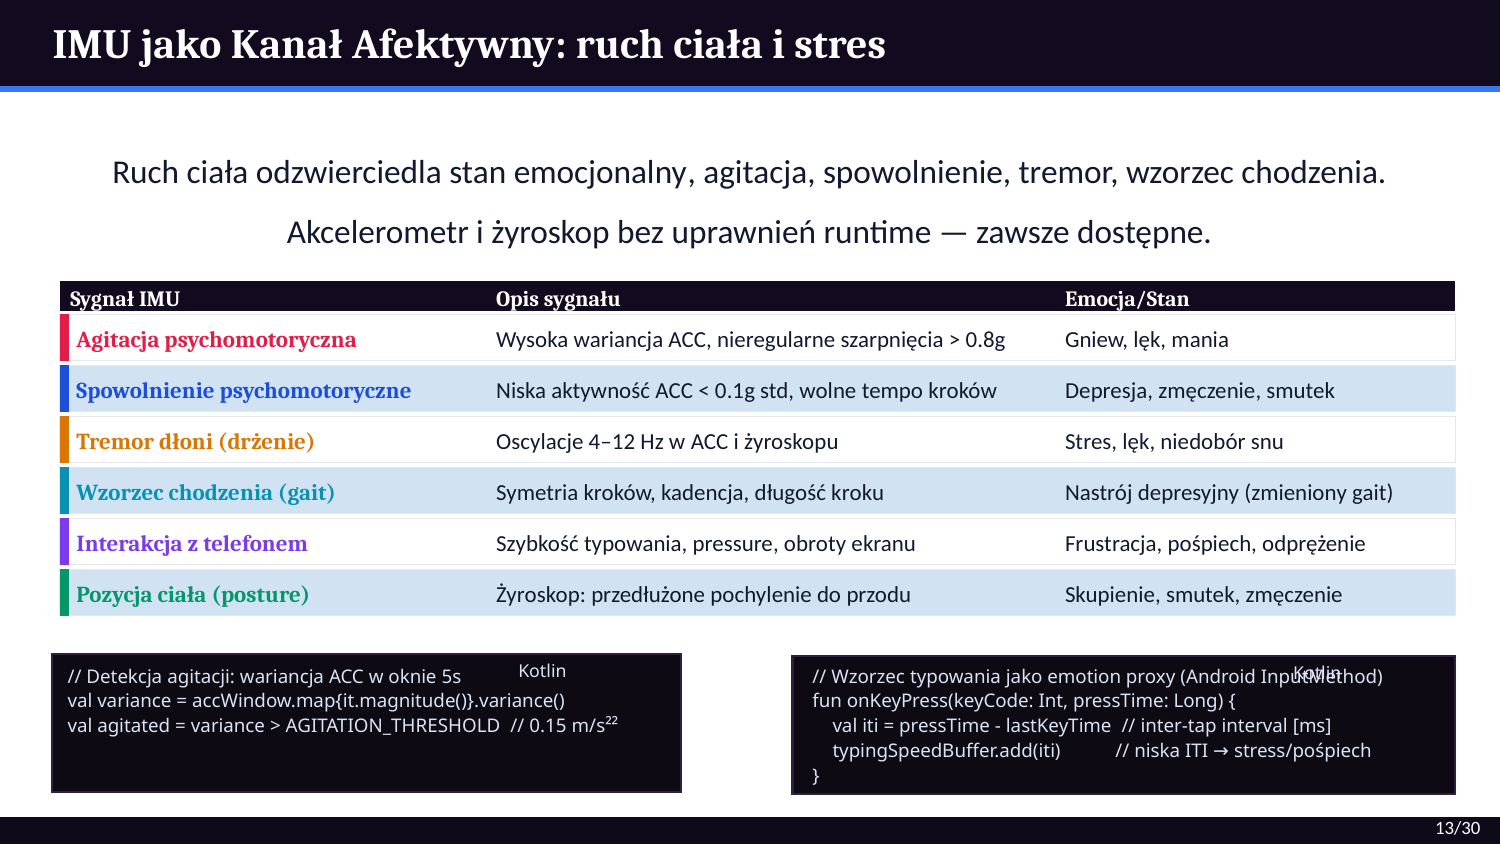

IMU jako Kanał Afektywny: ruch ciała i stres
Ruch ciała odzwierciedla stan emocjonalny, agitacja, spowolnienie, tremor, wzorzec chodzenia. Akcelerometr i żyroskop bez uprawnień runtime — zawsze dostępne.
Sygnał IMU
Opis sygnału
Emocja/Stan
Agitacja psychomotoryczna
Wysoka wariancja ACC, nieregularne szarpnięcia > 0.8g
Gniew, lęk, mania
Spowolnienie psychomotoryczne
Niska aktywność ACC < 0.1g std, wolne tempo kroków
Depresja, zmęczenie, smutek
Tremor dłoni (drżenie)
Oscylacje 4–12 Hz w ACC i żyroskopu
Stres, lęk, niedobór snu
Wzorzec chodzenia (gait)
Symetria kroków, kadencja, długość kroku
Nastrój depresyjny (zmieniony gait)
Interakcja z telefonem
Szybkość typowania, pressure, obroty ekranu
Frustracja, pośpiech, odprężenie
Pozycja ciała (posture)
Żyroskop: przedłużone pochylenie do przodu
Skupienie, smutek, zmęczenie
Kotlin
Kotlin
// Detekcja agitacji: wariancja ACC w oknie 5s
val variance = accWindow.map{it.magnitude()}.variance()
val agitated = variance > AGITATION_THRESHOLD // 0.15 m/s²²
// Wzorzec typowania jako emotion proxy (Android InputMethod)
fun onKeyPress(keyCode: Int, pressTime: Long) {
 val iti = pressTime - lastKeyTime // inter-tap interval [ms]
 typingSpeedBuffer.add(iti) // niska ITI → stress/pośpiech
}